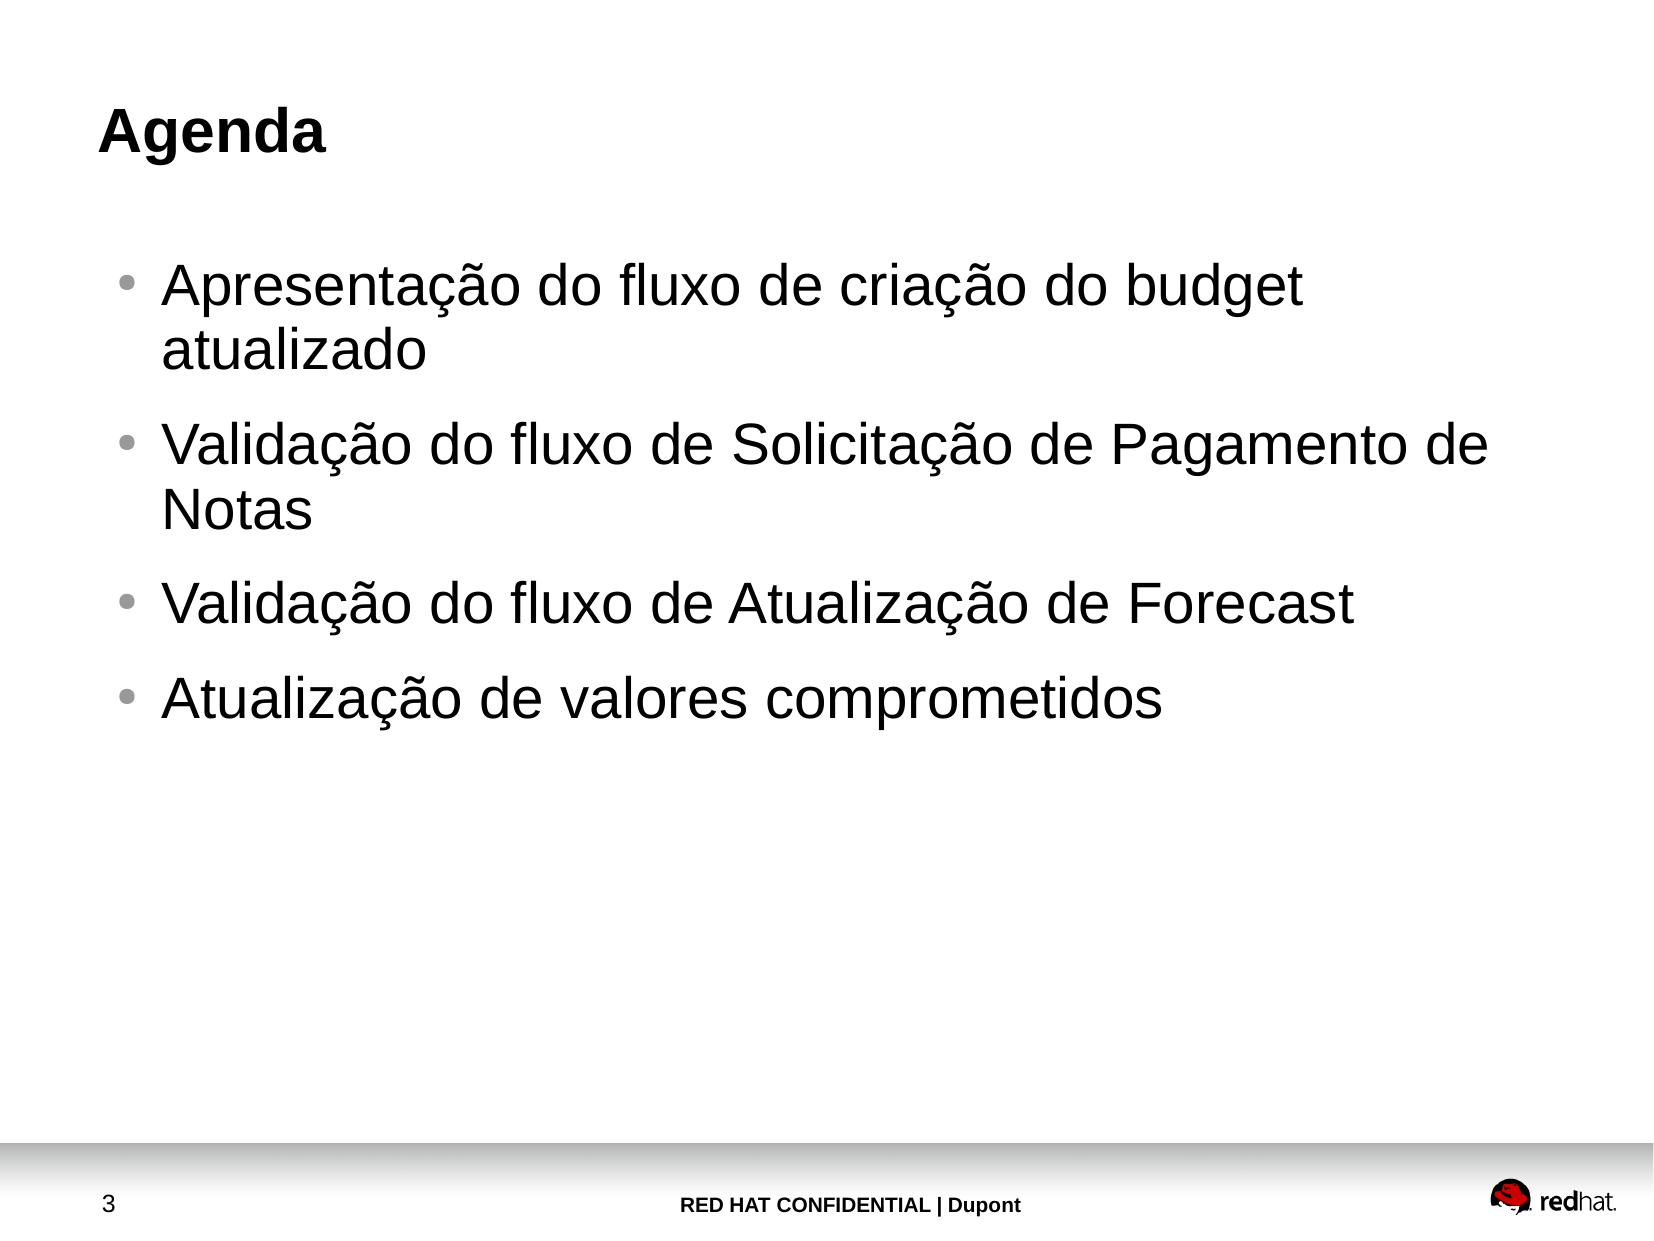

Agenda
Apresentação do fluxo de criação do budget atualizado
Validação do fluxo de Solicitação de Pagamento de Notas
Validação do fluxo de Atualização de Forecast
Atualização de valores comprometidos